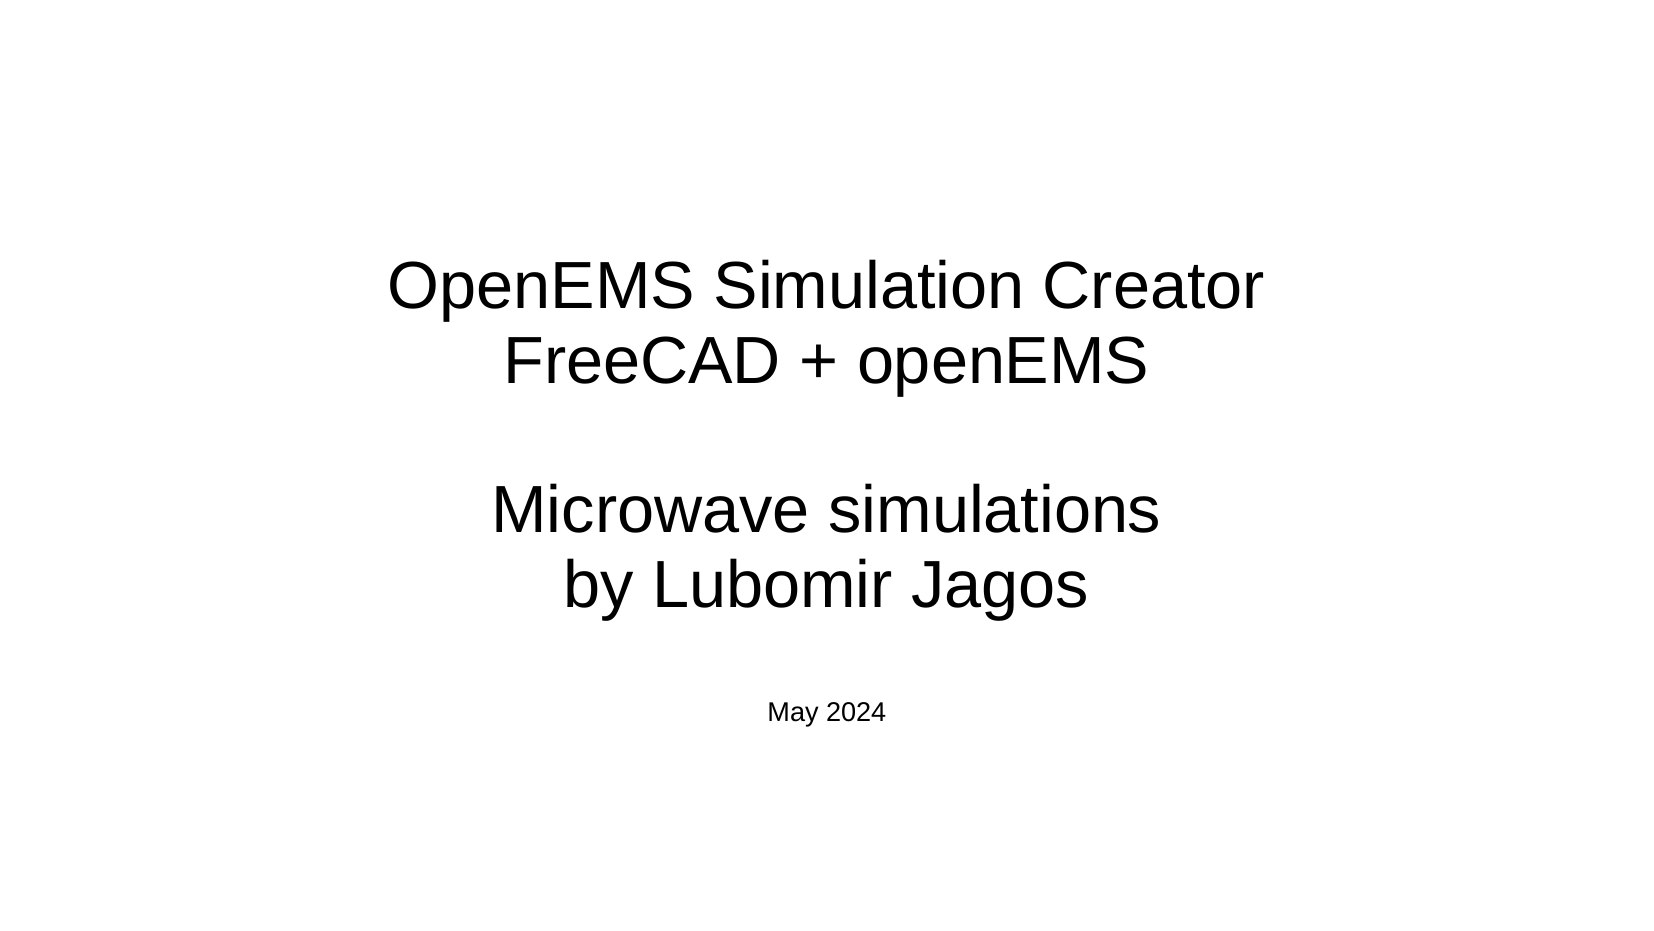

#
OpenEMS Simulation Creator
FreeCAD + openEMS
Microwave simulations
by Lubomir Jagos
May 2024